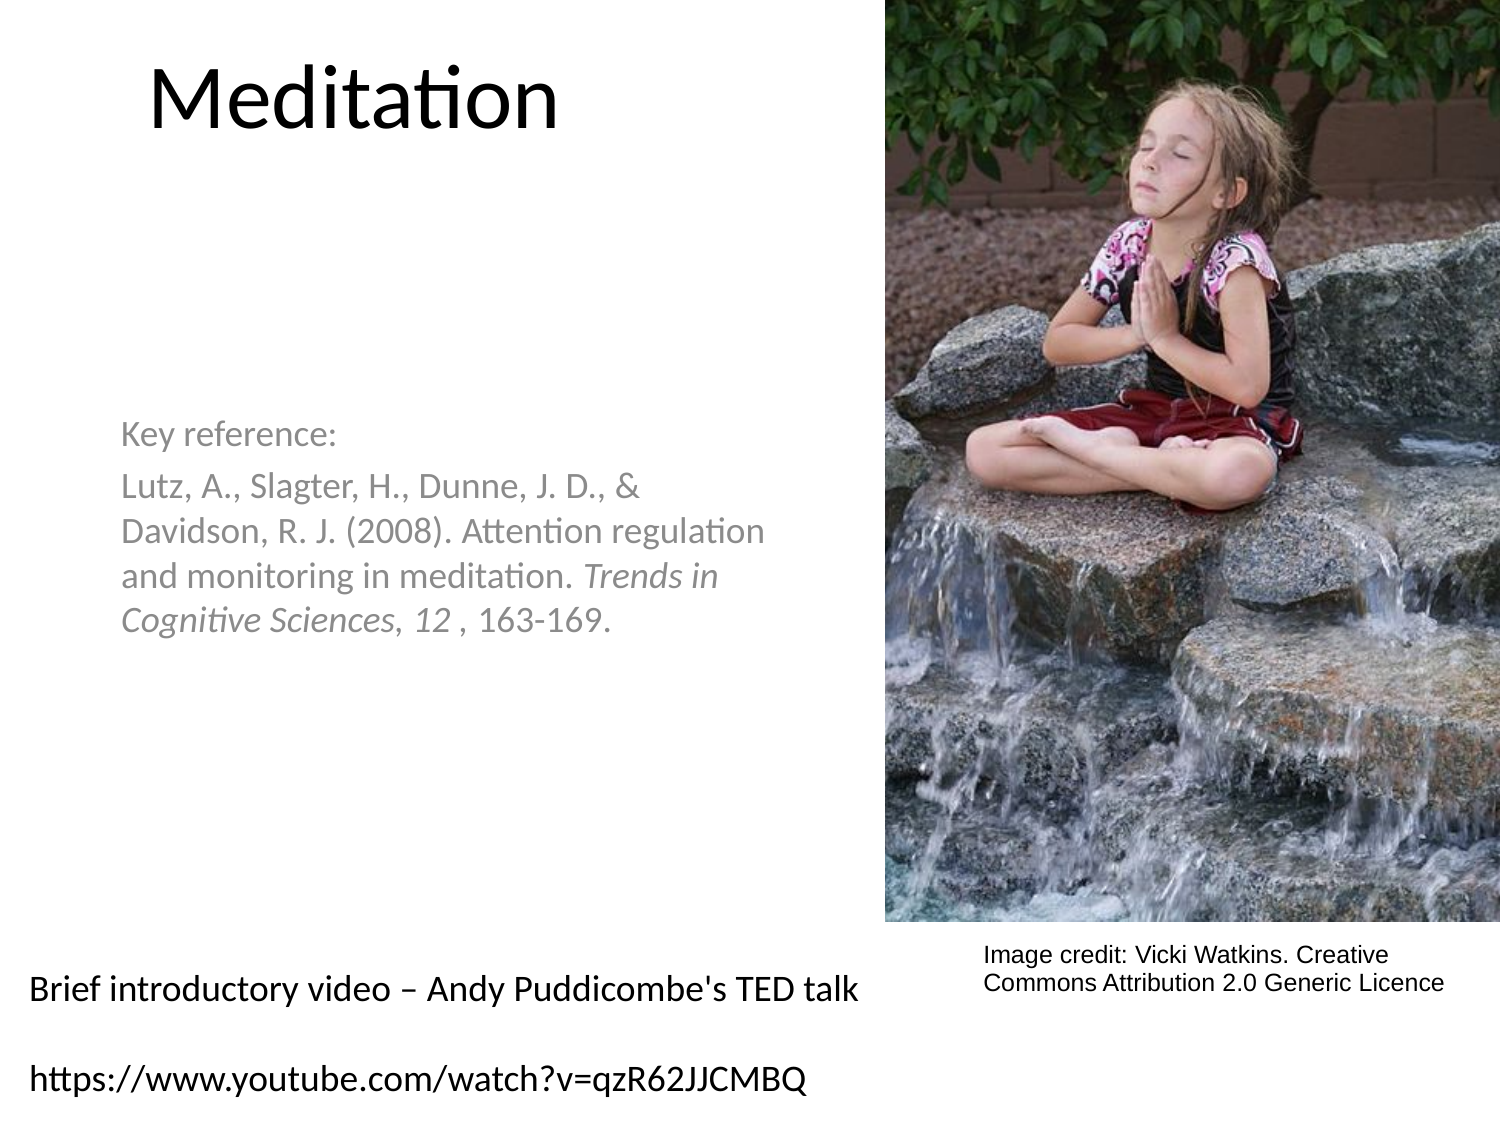

# Meditation
Key reference:
Lutz, A., Slagter, H., Dunne, J. D., & Davidson, R. J. (2008). Attention regulation and monitoring in meditation. Trends in Cognitive Sciences, 12 , 163-169.
Image credit: Vicki Watkins. Creative Commons Attribution 2.0 Generic Licence
Brief introductory video – Andy Puddicombe's TED talk
https://www.youtube.com/watch?v=qzR62JJCMBQ